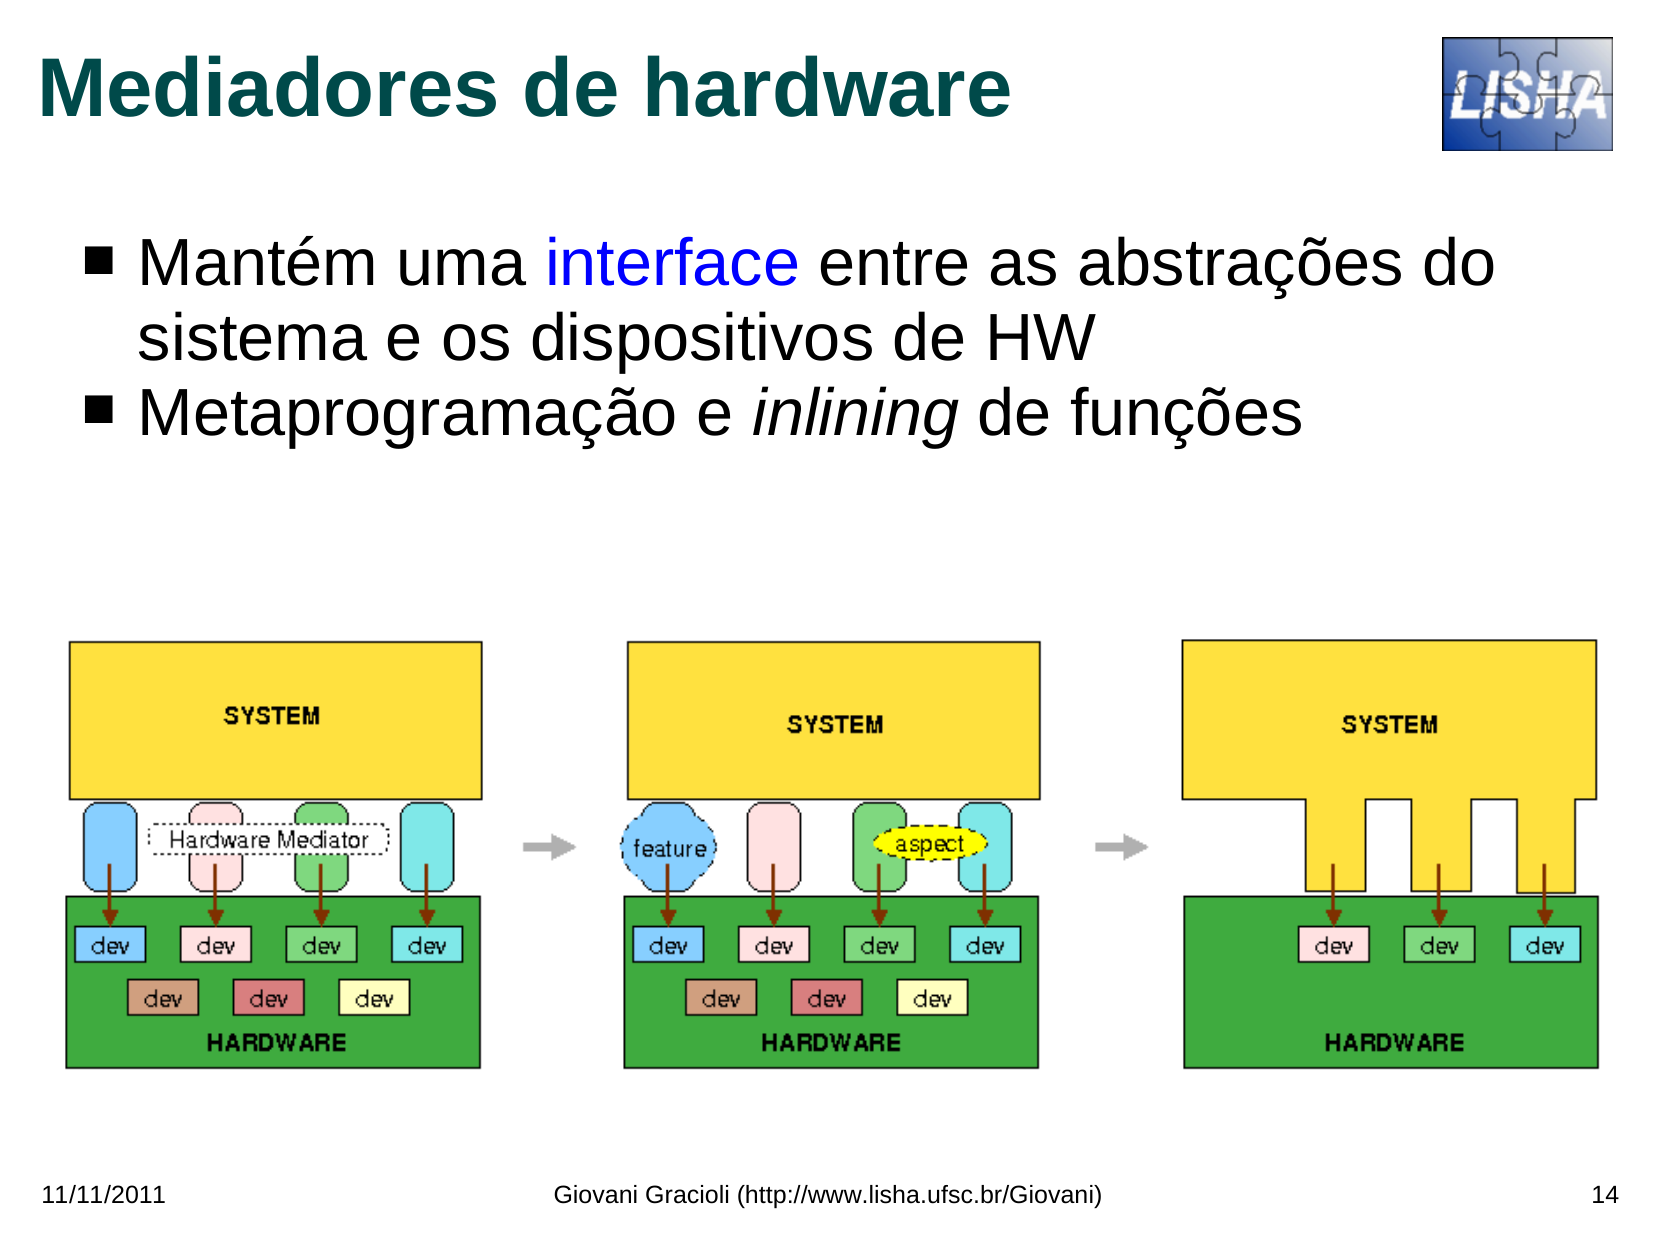

# Mediadores de hardware
Mantém uma interface entre as abstrações do sistema e os dispositivos de HW
Metaprogramação e inlining de funções